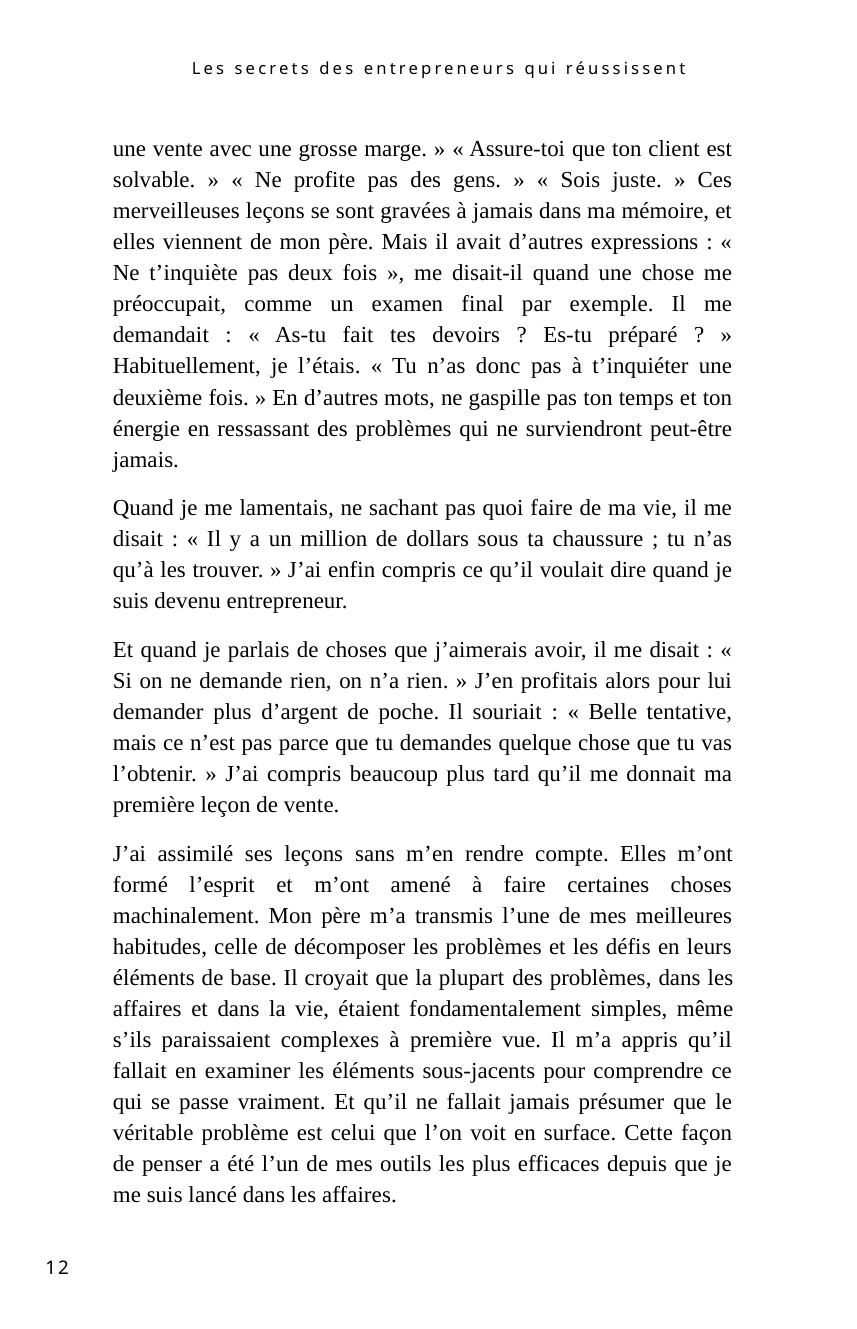

Les secrets des entrepreneurs qui réussissent
une vente avec une grosse marge. » « Assure-toi que ton client est solvable. » « Ne profite pas des gens. » « Sois juste. » Ces merveilleuses leçons se sont gravées à jamais dans ma mémoire, et elles viennent de mon père. Mais il avait d’autres expressions : « Ne t’inquiète pas deux fois », me disait-il quand une chose me préoccupait, comme un examen final par exemple. Il me demandait : « As-tu fait tes devoirs ? Es-tu préparé ? » Habituellement, je l’étais. « Tu n’as donc pas à t’inquiéter une deuxième fois. » En d’autres mots, ne gaspille pas ton temps et ton énergie en ressassant des problèmes qui ne surviendront peut-être jamais.
Quand je me lamentais, ne sachant pas quoi faire de ma vie, il me disait : « Il y a un million de dollars sous ta chaussure ; tu n’as qu’à les trouver. » J’ai enfin compris ce qu’il voulait dire quand je suis devenu entrepreneur.
Et quand je parlais de choses que j’aimerais avoir, il me disait : « Si on ne demande rien, on n’a rien. » J’en profitais alors pour lui demander plus d’argent de poche. Il souriait : « Belle tentative, mais ce n’est pas parce que tu demandes quelque chose que tu vas l’obtenir. » J’ai compris beaucoup plus tard qu’il me donnait ma première leçon de vente.
J’ai assimilé ses leçons sans m’en rendre compte. Elles m’ont formé l’esprit et m’ont amené à faire certaines choses machinalement. Mon père m’a transmis l’une de mes meilleures habitudes, celle de décomposer les problèmes et les défis en leurs éléments de base. Il croyait que la plupart des problèmes, dans les affaires et dans la vie, étaient fondamentalement simples, même s’ils paraissaient complexes à première vue. Il m’a appris qu’il fallait en examiner les éléments sous-jacents pour comprendre ce qui se passe vraiment. Et qu’il ne fallait jamais présumer que le véritable problème est celui que l’on voit en surface. Cette façon de penser a été l’un de mes outils les plus efficaces depuis que je me suis lancé dans les affaires.
12